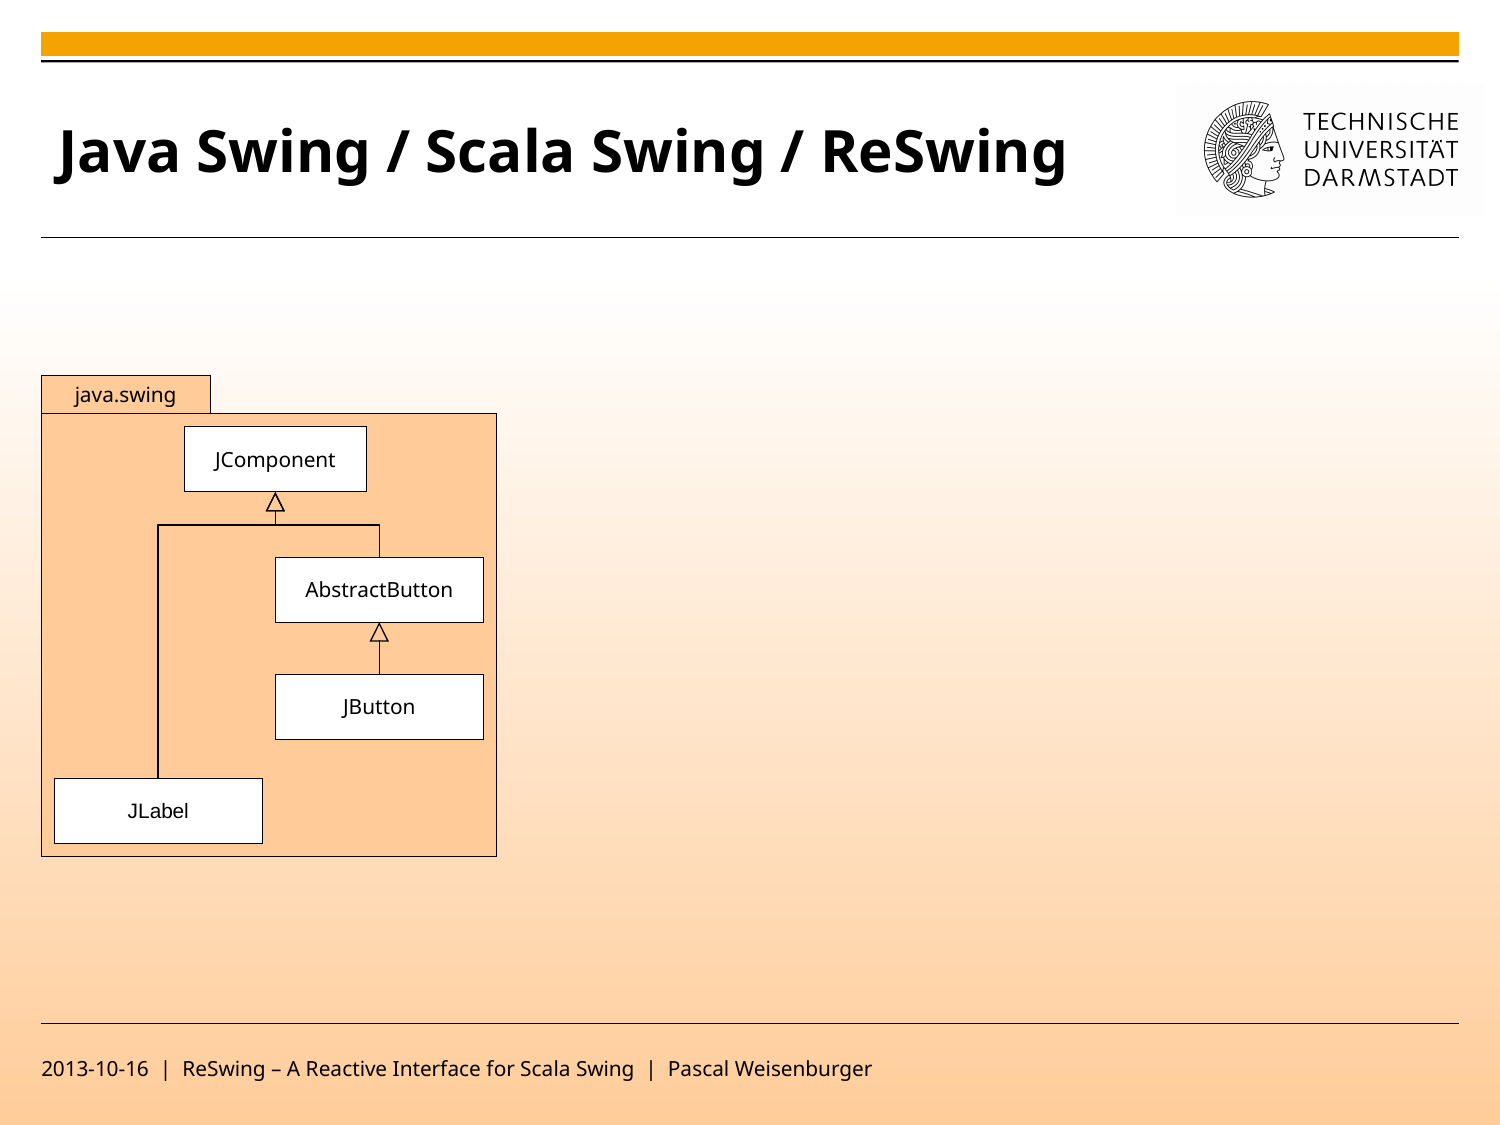

# Java Swing / Scala Swing / ReSwing
java.swing
JComponent
AbstractButton
JButton
JLabel
Fachbereich nn | Institut nn | Prof. nn